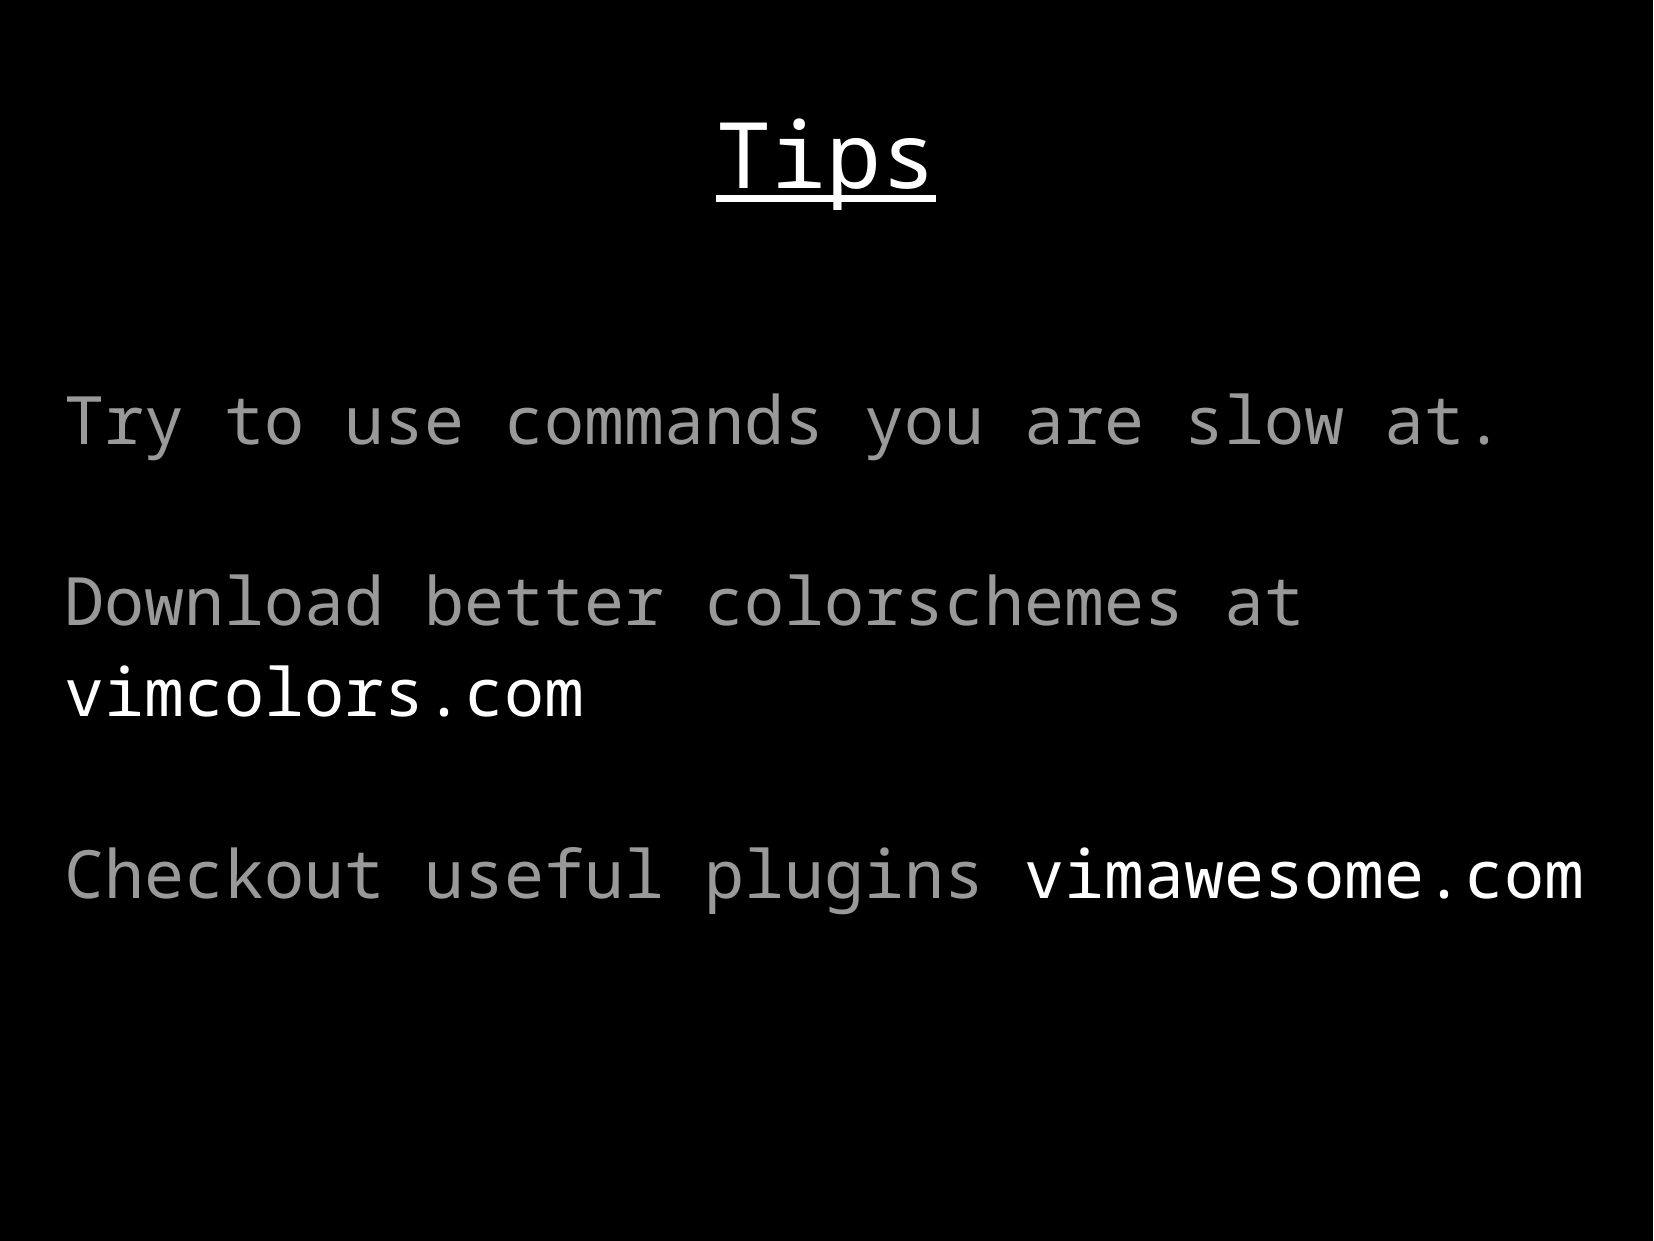

# Tips
Try to use commands you are slow at.
Download better colorschemes at vimcolors.com
Checkout useful plugins vimawesome.com